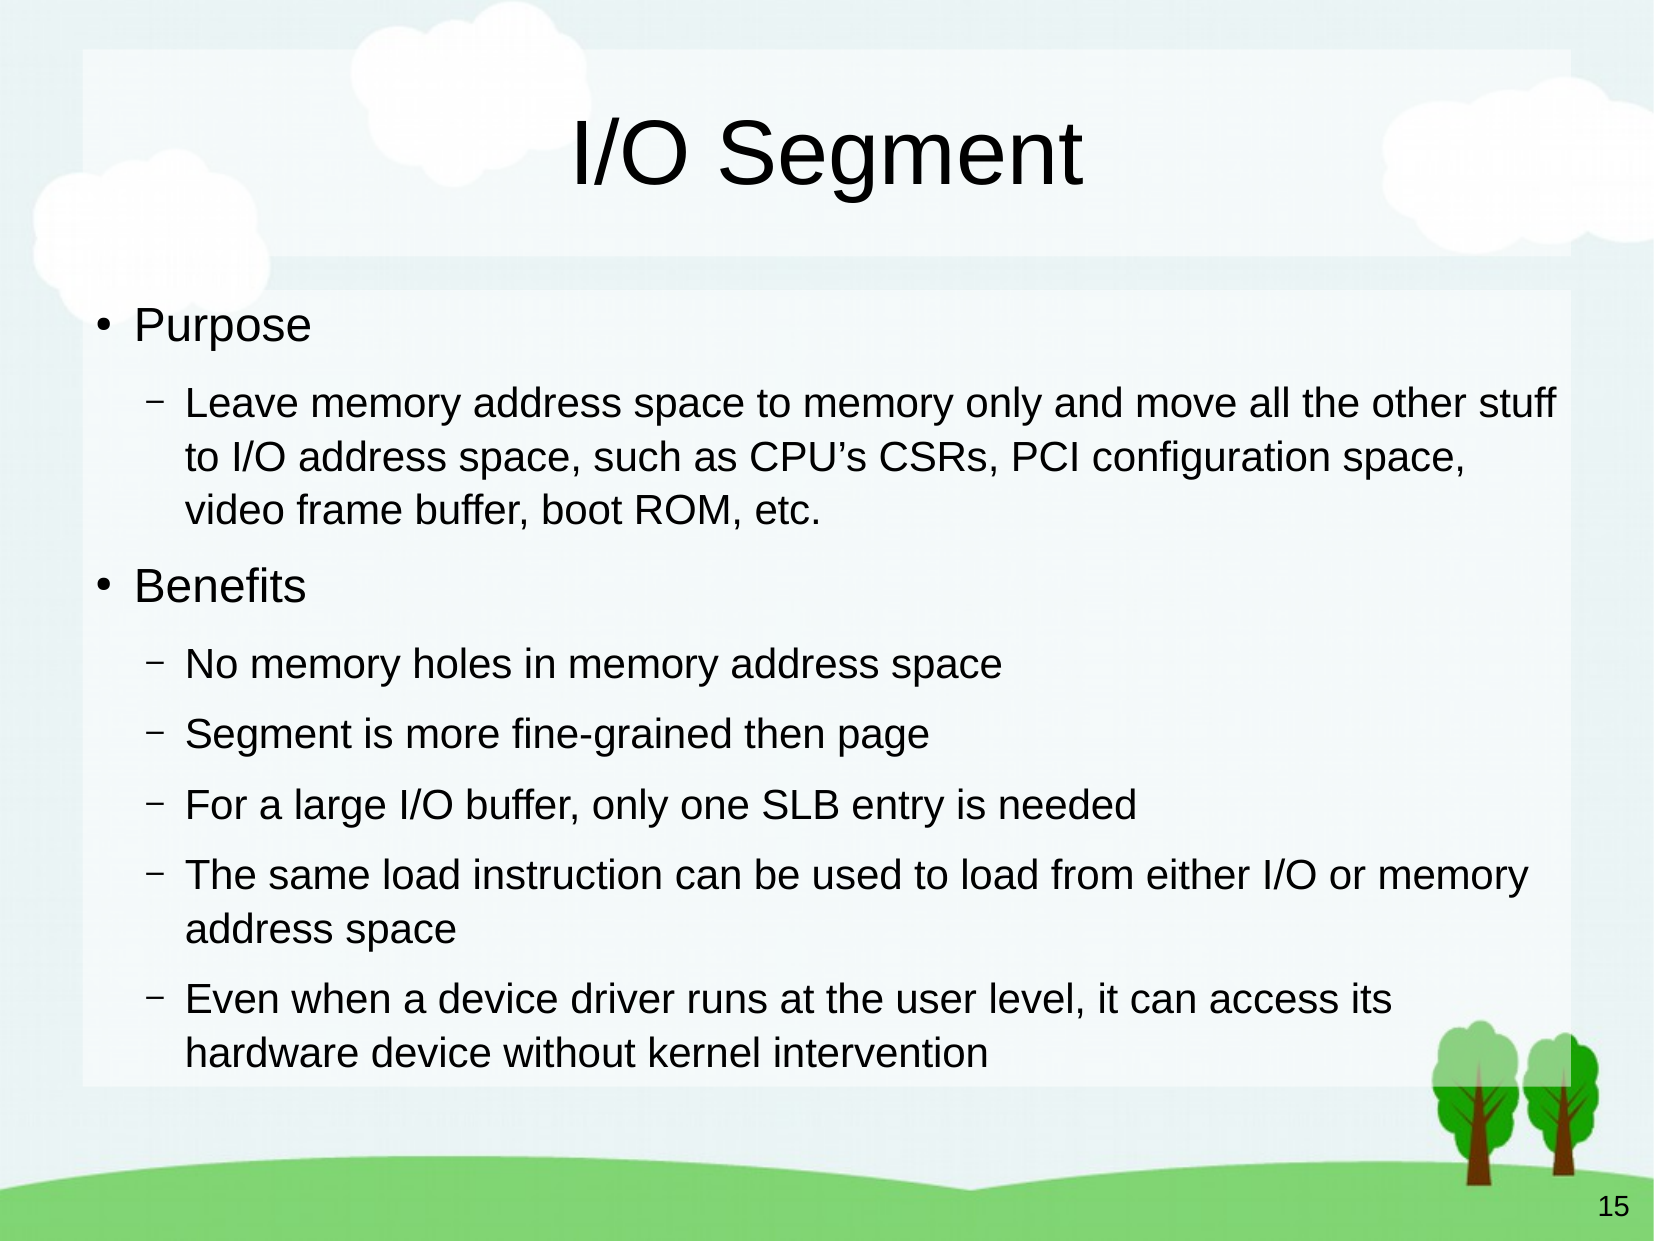

# I/O Segment
Purpose
Leave memory address space to memory only and move all the other stuff to I/O address space, such as CPU’s CSRs, PCI configuration space, video frame buffer, boot ROM, etc.
Benefits
No memory holes in memory address space
Segment is more fine-grained then page
For a large I/O buffer, only one SLB entry is needed
The same load instruction can be used to load from either I/O or memory address space
Even when a device driver runs at the user level, it can access its hardware device without kernel intervention
15